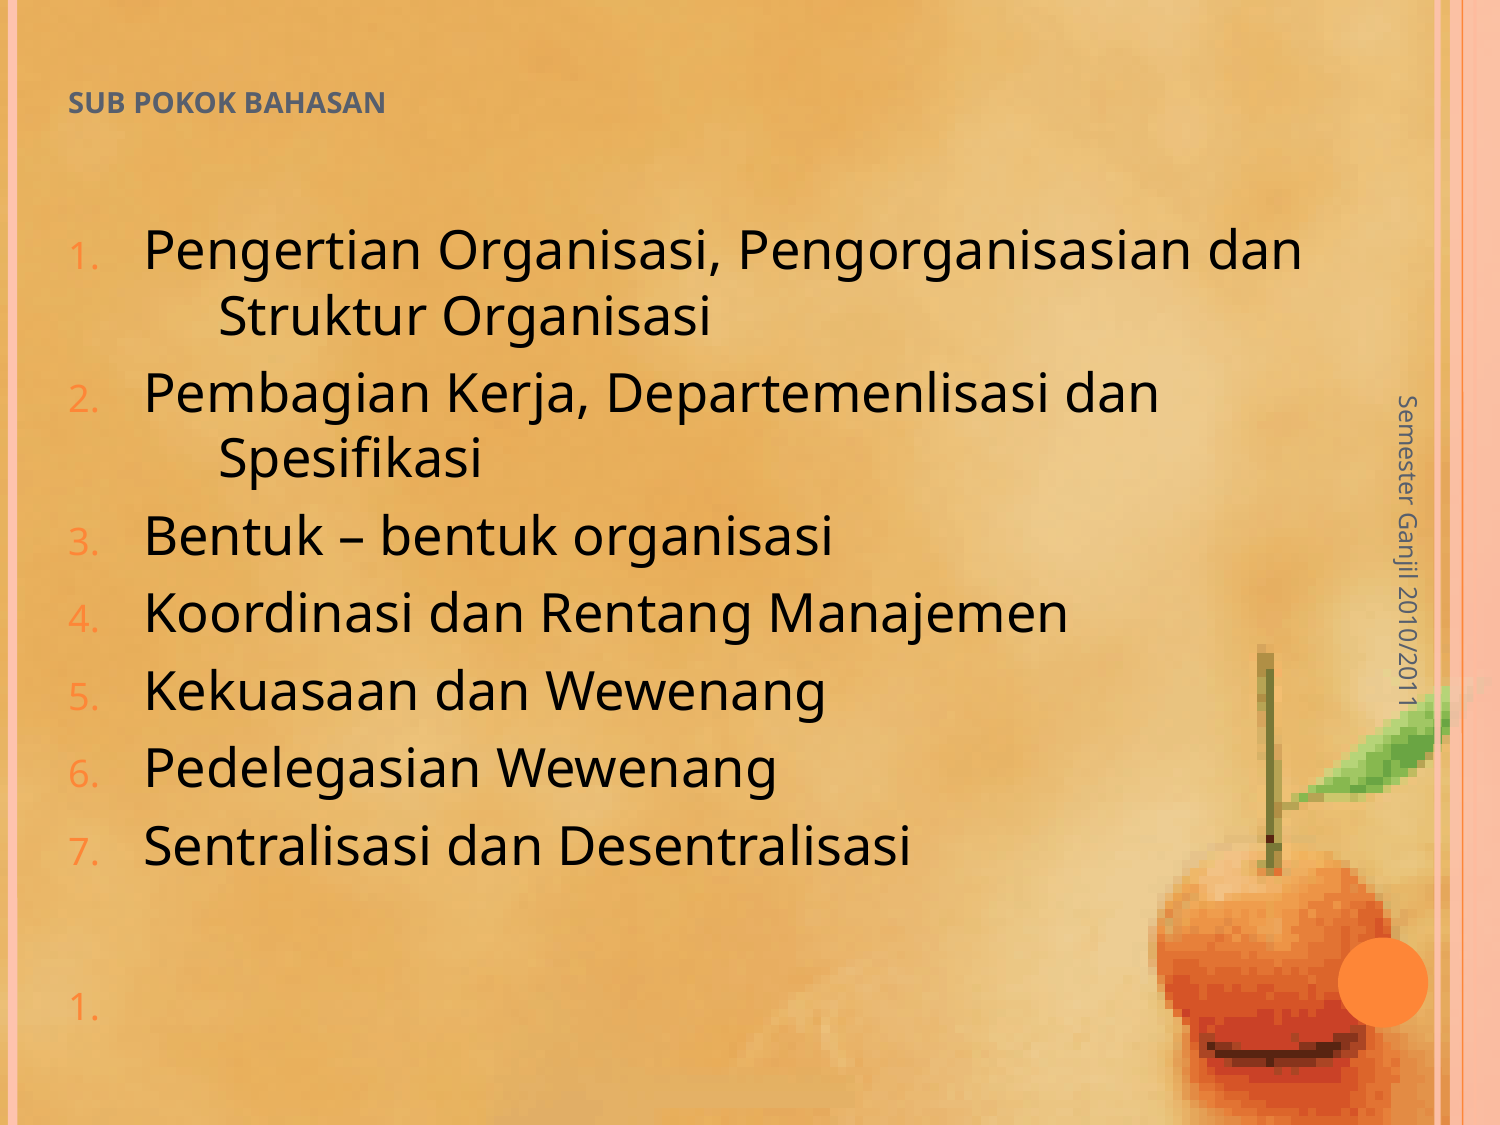

# Sub pokok bahasan
Pengertian Organisasi, Pengorganisasian dan Struktur Organisasi
Pembagian Kerja, Departemenlisasi dan Spesifikasi
Bentuk – bentuk organisasi
Koordinasi dan Rentang Manajemen
Kekuasaan dan Wewenang
Pedelegasian Wewenang
Sentralisasi dan Desentralisasi
Semester Ganjil 2010/2011